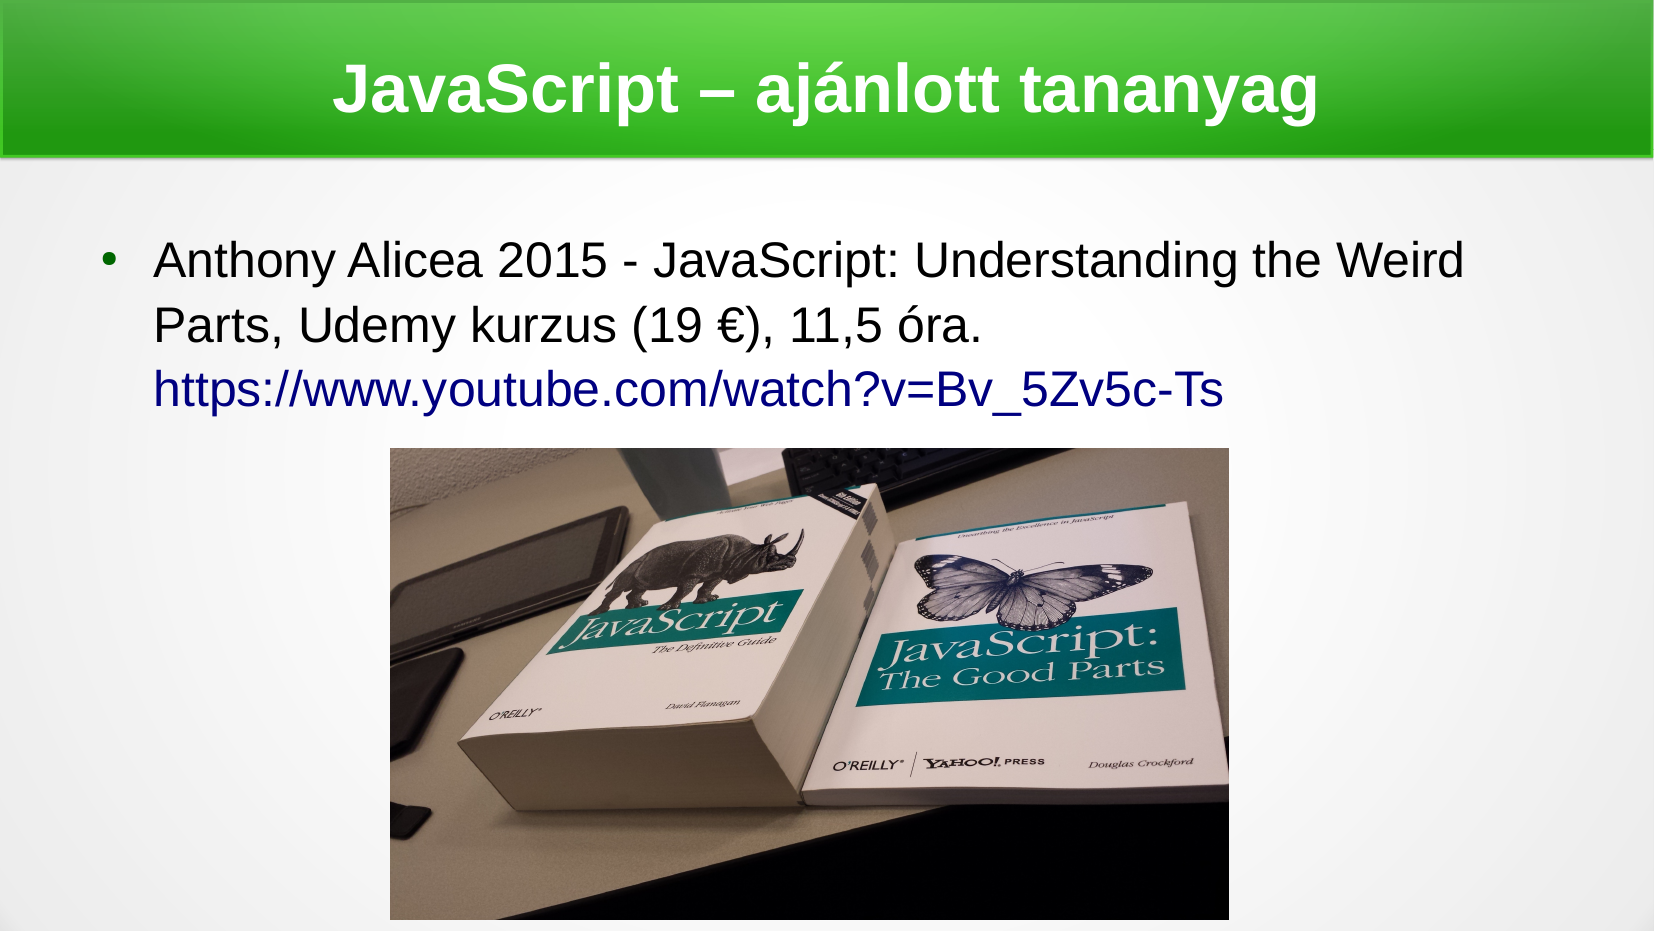

# JavaScript – ajánlott tananyag
Anthony Alicea 2015 - JavaScript: Understanding the Weird Parts, Udemy kurzus (19 €), 11,5 óra. https://www.youtube.com/watch?v=Bv_5Zv5c-Ts